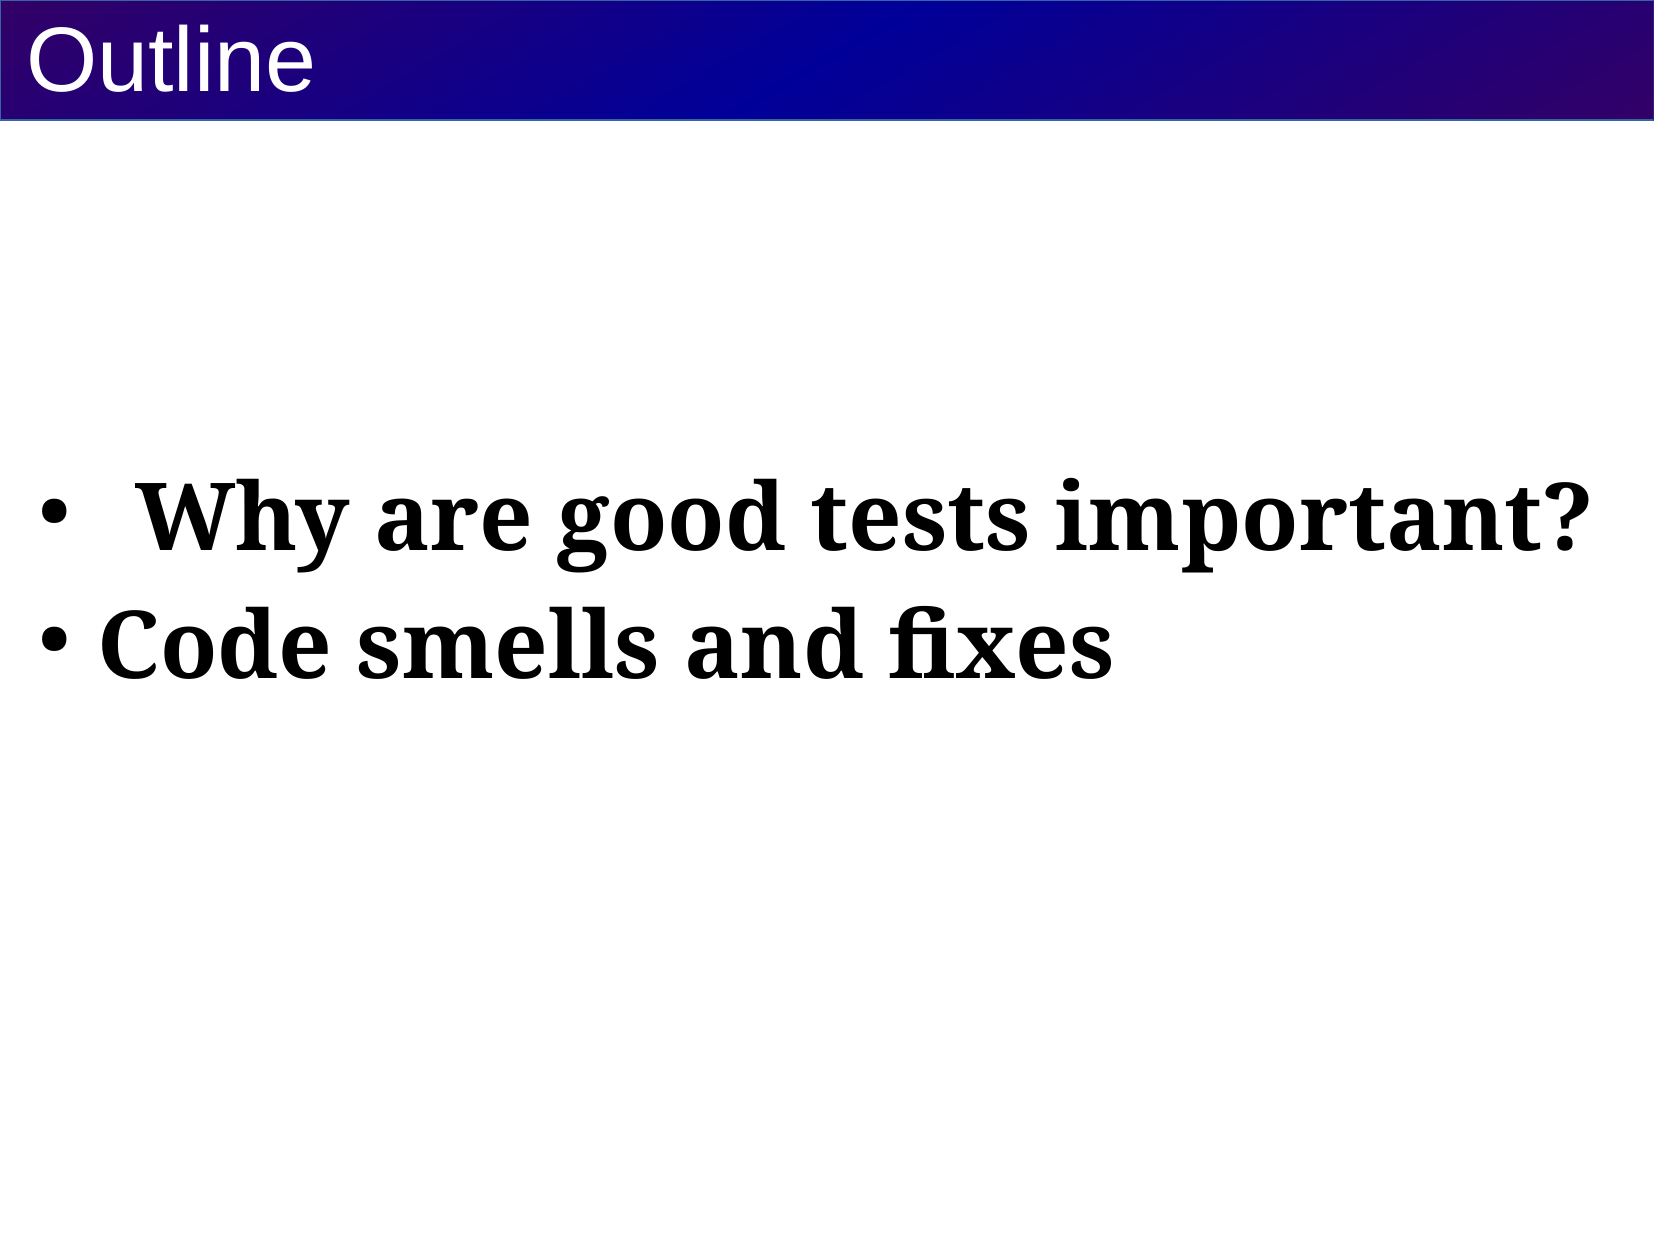

# Outline
	 Why are good tests important?
 Code smells and fixes